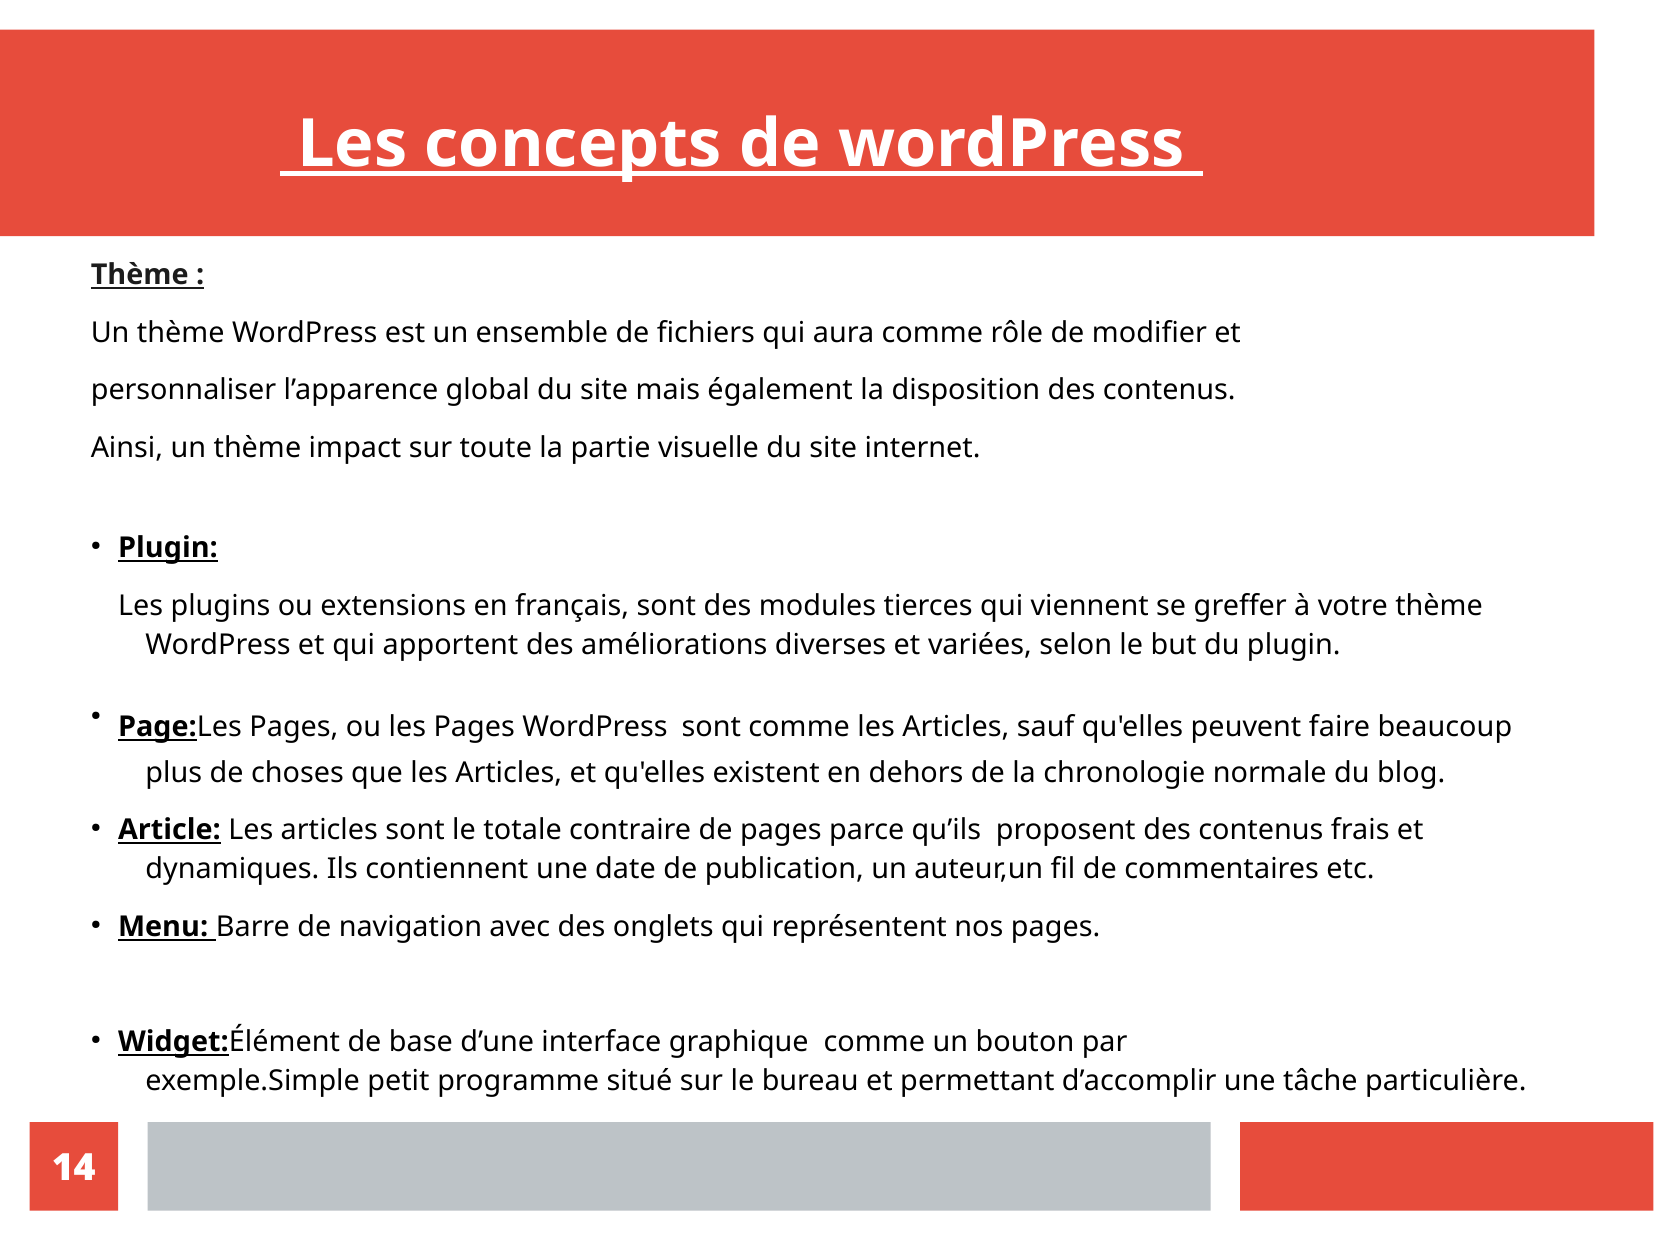

# Les concepts de wordPress
Thème :
Un thème WordPress est un ensemble de fichiers qui aura comme rôle de modifier et
personnaliser l’apparence global du site mais également la disposition des contenus.
Ainsi, un thème impact sur toute la partie visuelle du site internet.
Plugin:
Les plugins ou extensions en français, sont des modules tierces qui viennent se greffer à votre thème WordPress et qui apportent des améliorations diverses et variées, selon le but du plugin.
Page:Les Pages, ou les Pages WordPress sont comme les Articles, sauf qu'elles peuvent faire beaucoup plus de choses que les Articles, et qu'elles existent en dehors de la chronologie normale du blog.
Article: Les articles sont le totale contraire de pages parce qu’ils  proposent des contenus frais et dynamiques. Ils contiennent une date de publication, un auteur,un fil de commentaires etc.
Menu: Barre de navigation avec des onglets qui représentent nos pages.
Widget:Élément de base d’une interface graphique  comme un bouton par exemple.Simple petit programme situé sur le bureau et permettant d’accomplir une tâche particulière.
14